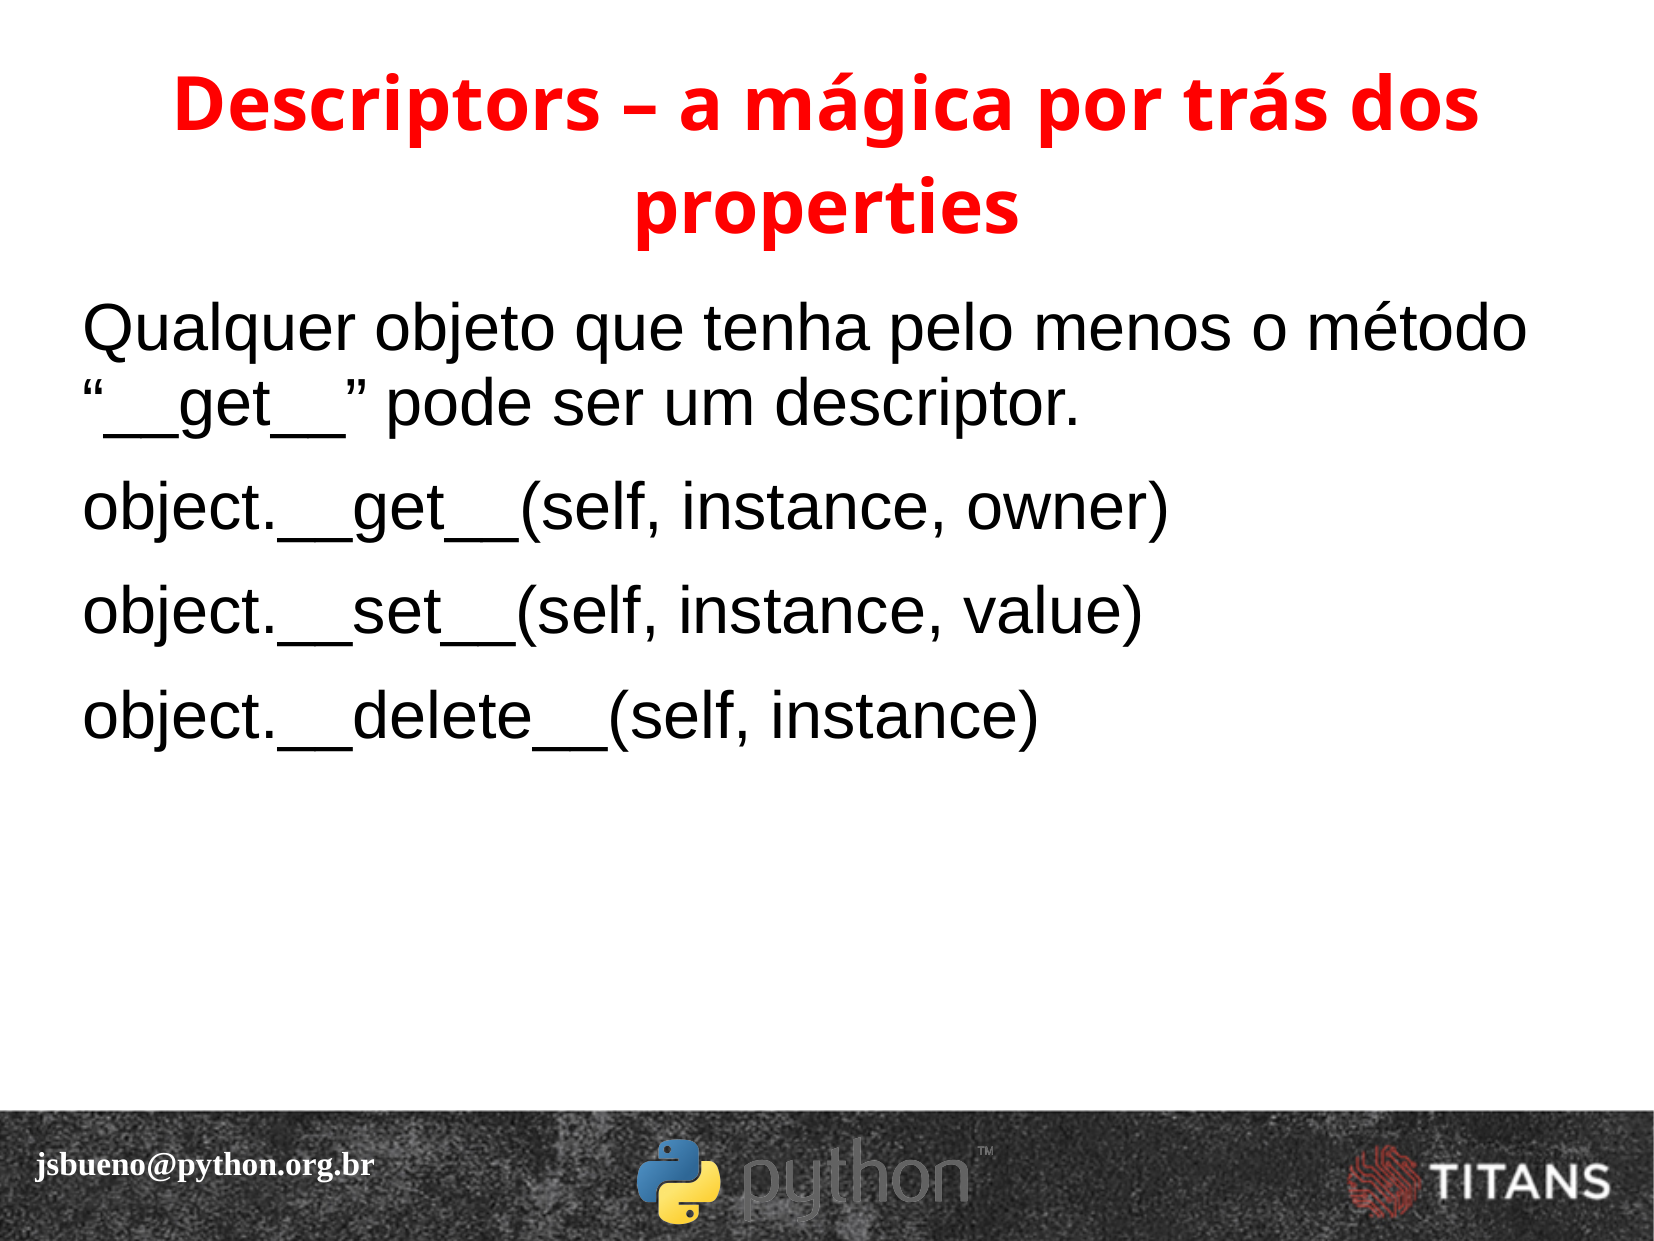

# Descriptors – a mágica por trás dos properties
Qualquer objeto que tenha pelo menos o método “__get__” pode ser um descriptor.
object.__get__(self, instance, owner)
object.__set__(self, instance, value)
object.__delete__(self, instance)